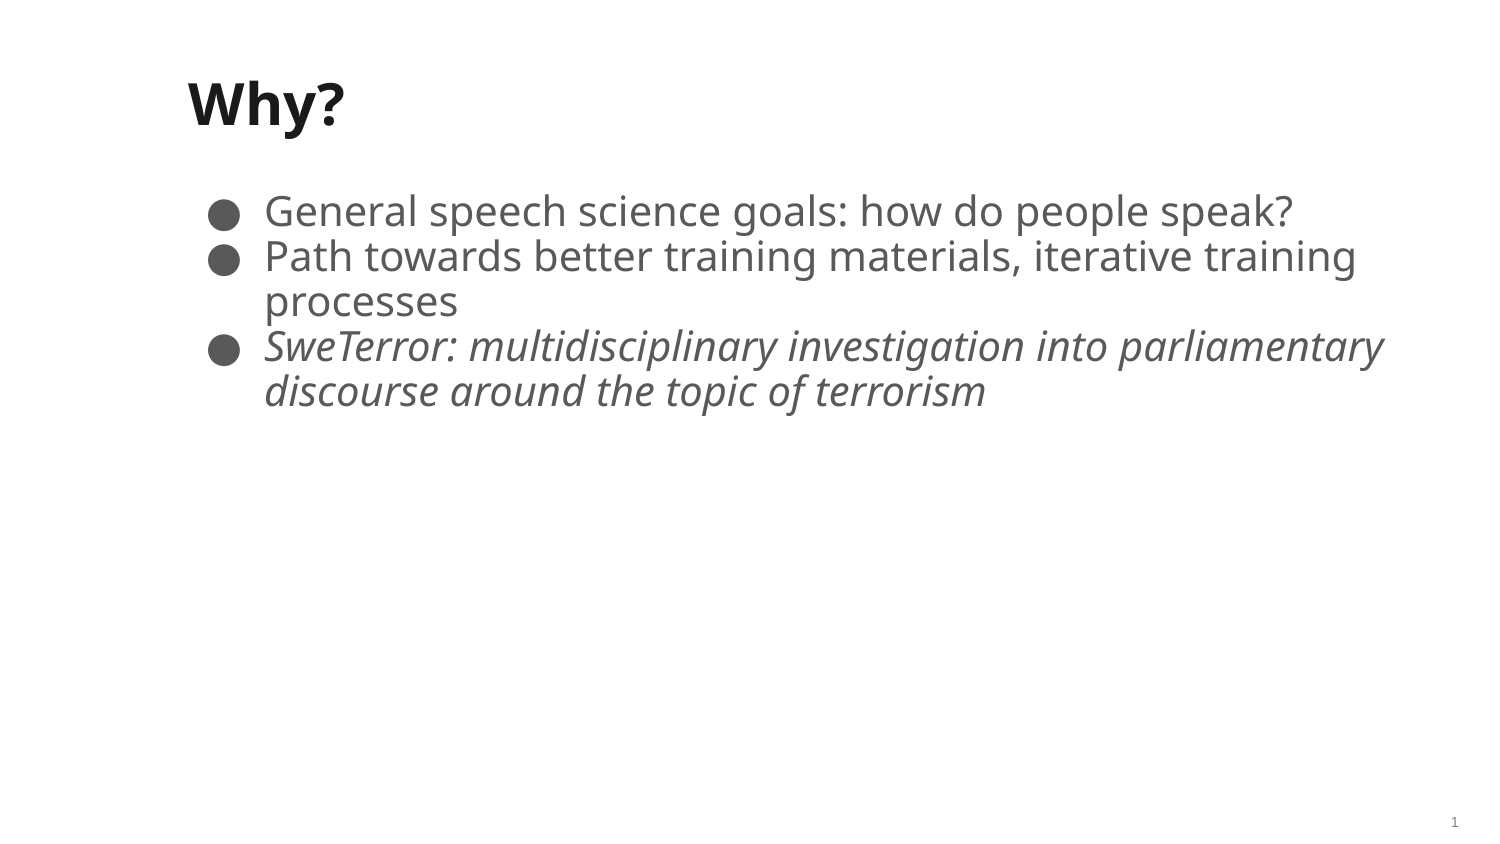

# Why?
General speech science goals: how do people speak?
Path towards better training materials, iterative training processes
SweTerror: multidisciplinary investigation into parliamentary discourse around the topic of terrorism